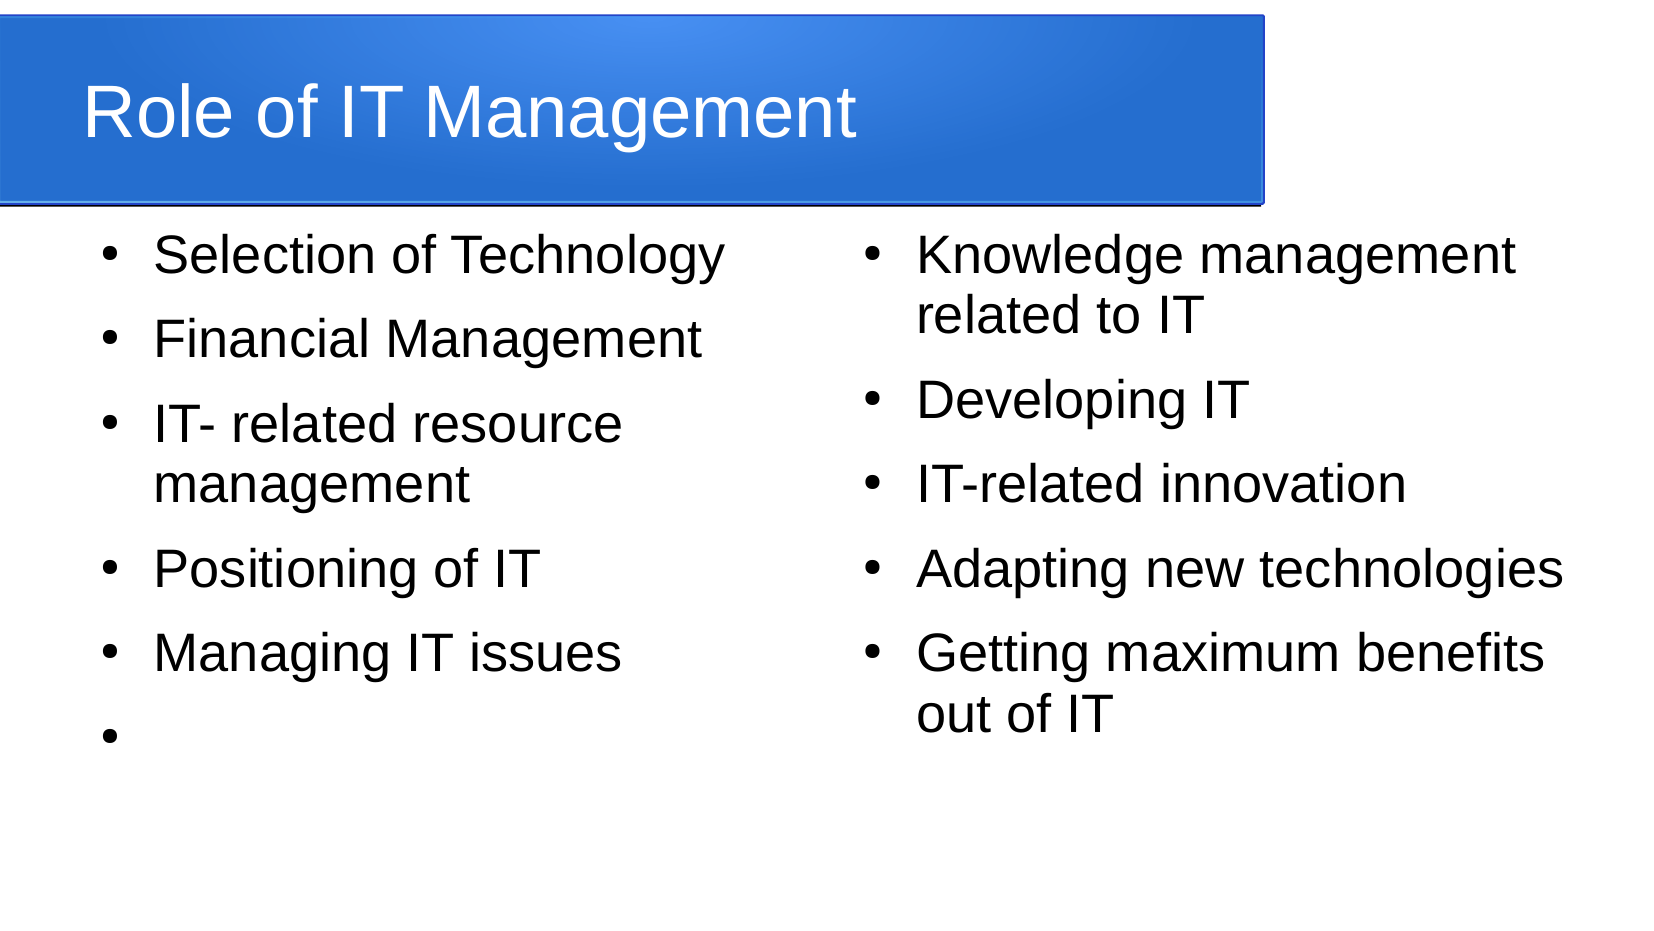

# Role of IT Management
Selection of Technology
Financial Management
IT- related resource management
Positioning of IT
Managing IT issues
Knowledge management related to IT
Developing IT
IT-related innovation
Adapting new technologies
Getting maximum benefits out of IT